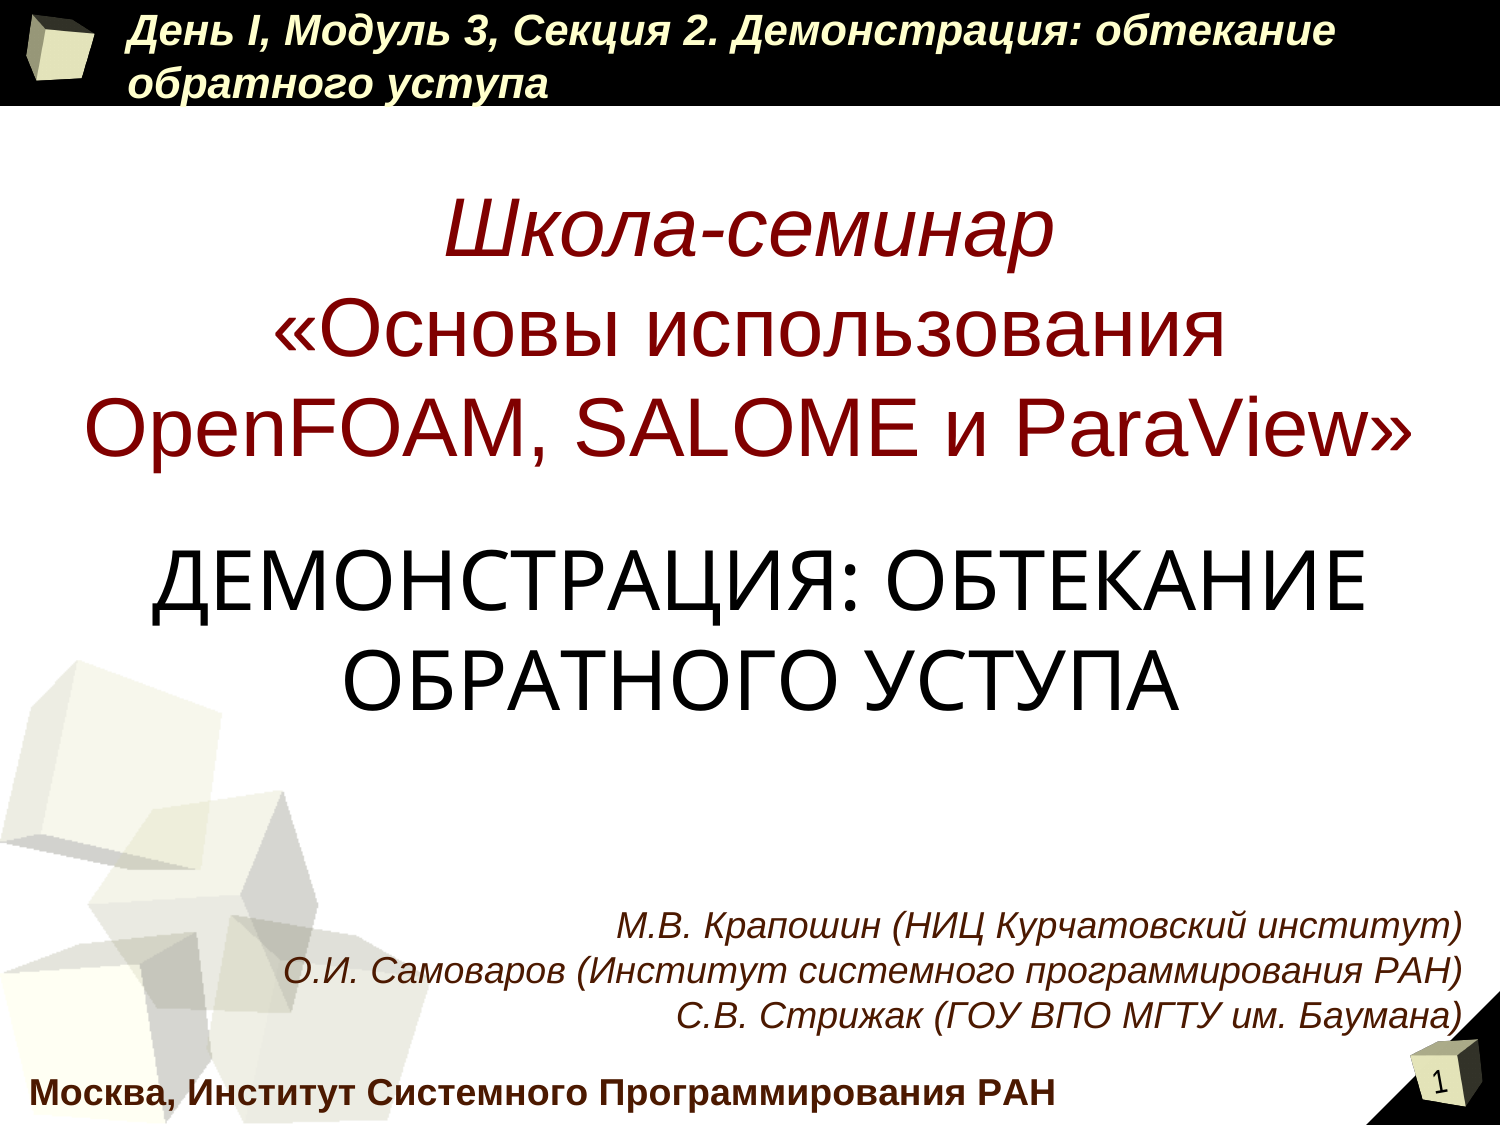

Школа-семинар
«Основы использования
OpenFOAM, SALOME и ParaView»
ДЕМОНСТРАЦИЯ: ОБТЕКАНИЕ ОБРАТНОГО УСТУПА
М.В. Крапошин (НИЦ Курчатовский институт)
О.И. Самоваров (Институт системного программирования РАН)
С.В. Стрижак (ГОУ ВПО МГТУ им. Баумана)